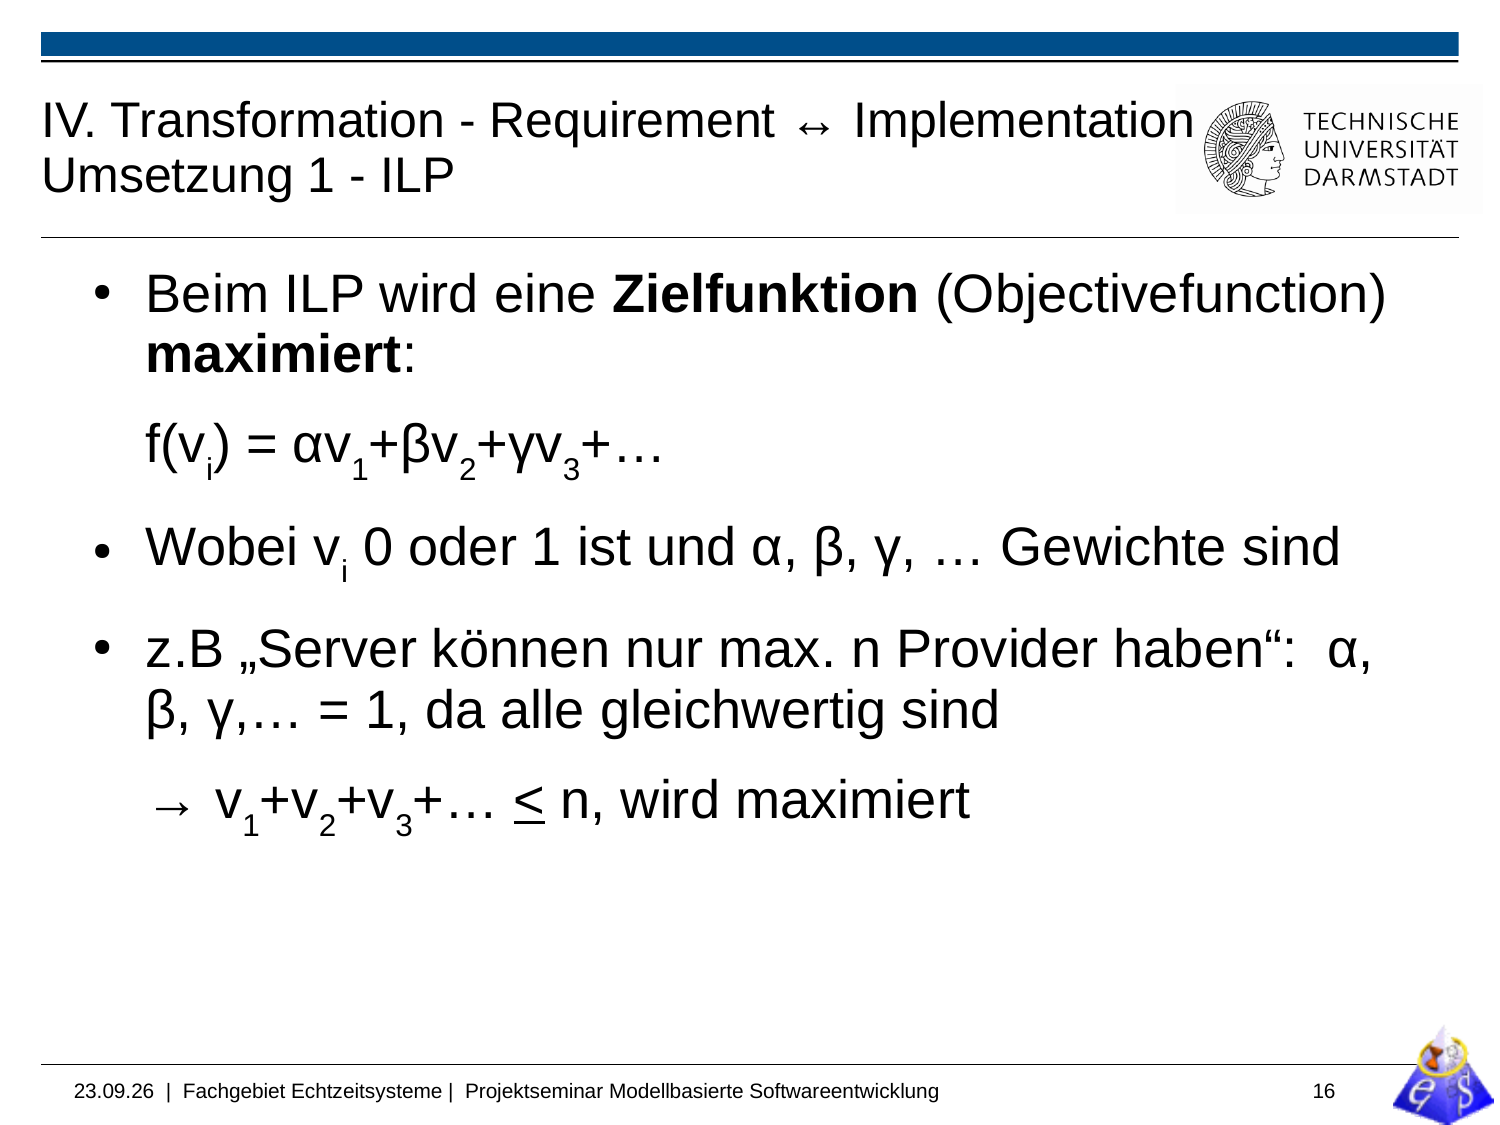

# IV. Transformation - Requirement ↔ Implementation Umsetzung 1 - ILP
Beim ILP wird eine Zielfunktion (Objectivefunction) maximiert:
f(vi) = αv1+βv2+γv3+…
Wobei vi 0 oder 1 ist und α, β, γ, … Gewichte sind
z.B „Server können nur max. n Provider haben“: α, β, γ,… = 1, da alle gleichwertig sind
→ v1+v2+v3+… < n, wird maximiert